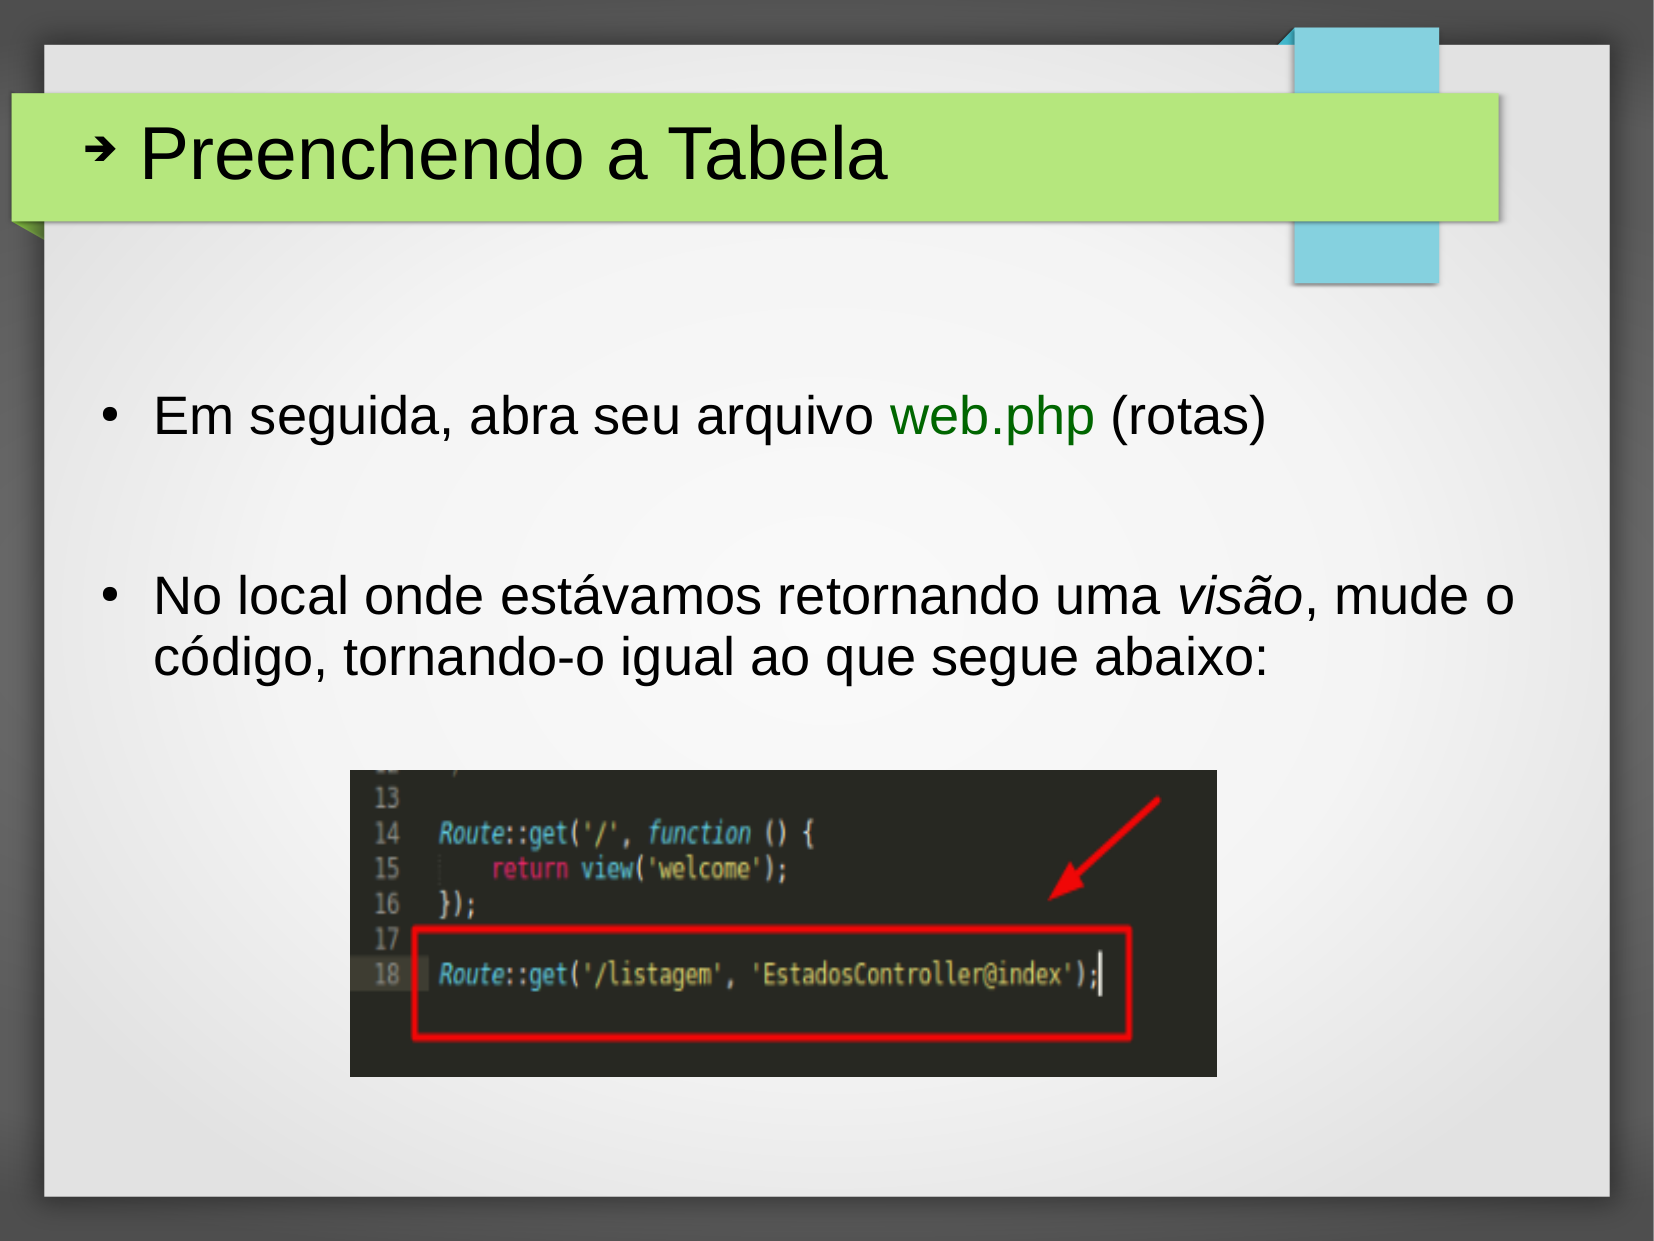

# Preenchendo a Tabela
Em seguida, abra seu arquivo web.php (rotas)
No local onde estávamos retornando uma visão, mude o código, tornando-o igual ao que segue abaixo: